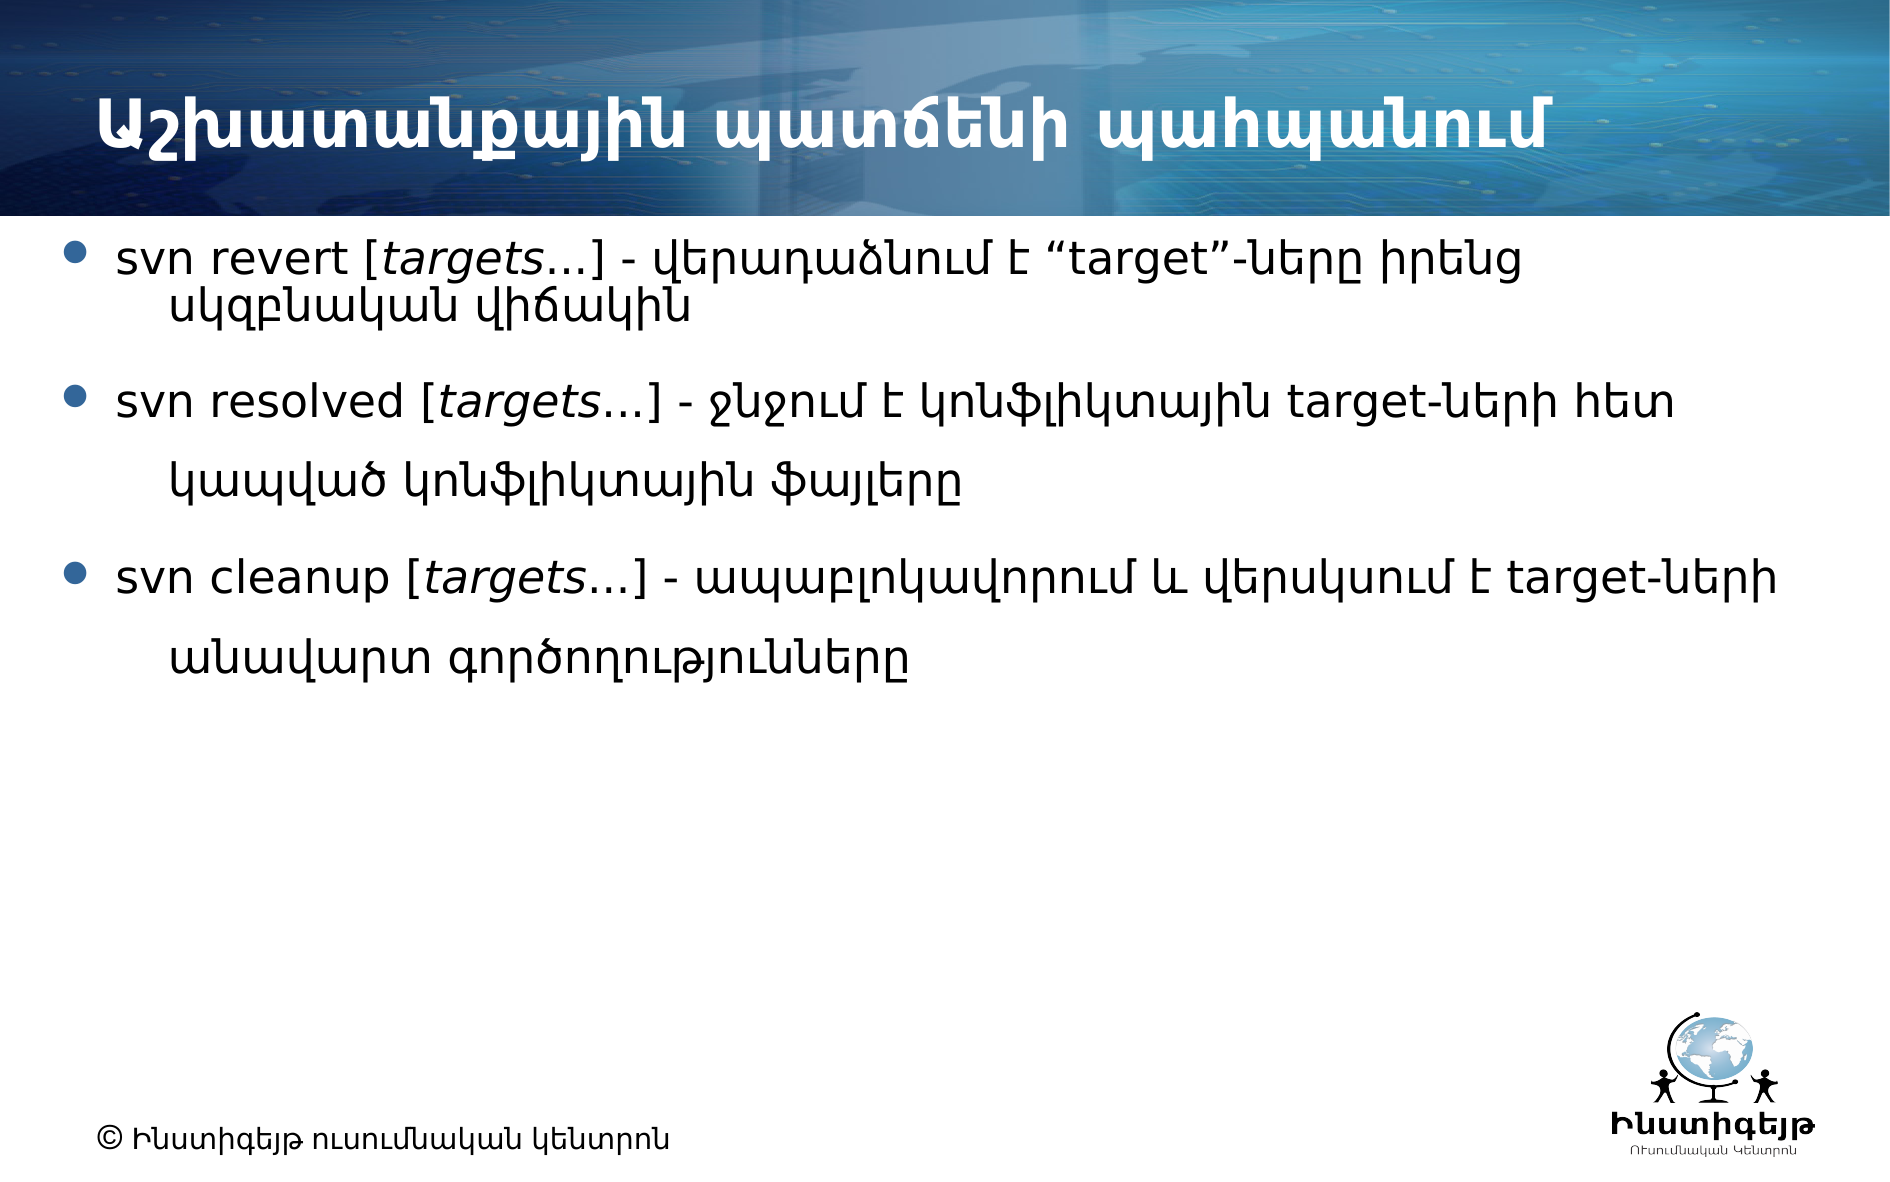

# Աշխատանքային պատճենի պահպանում
svn revert [targets...] - վերադաձնում է “target”-ները իրենց սկզբնական վիճակին
svn resolved [targets...] - ջնջում է կոնֆլիկտային target-ների հետ կապված կոնֆլիկտային ֆայլերը
svn cleanup [targets...] - ապաբլոկավորում և վերսկսում է target-ների անավարտ գործողությունները